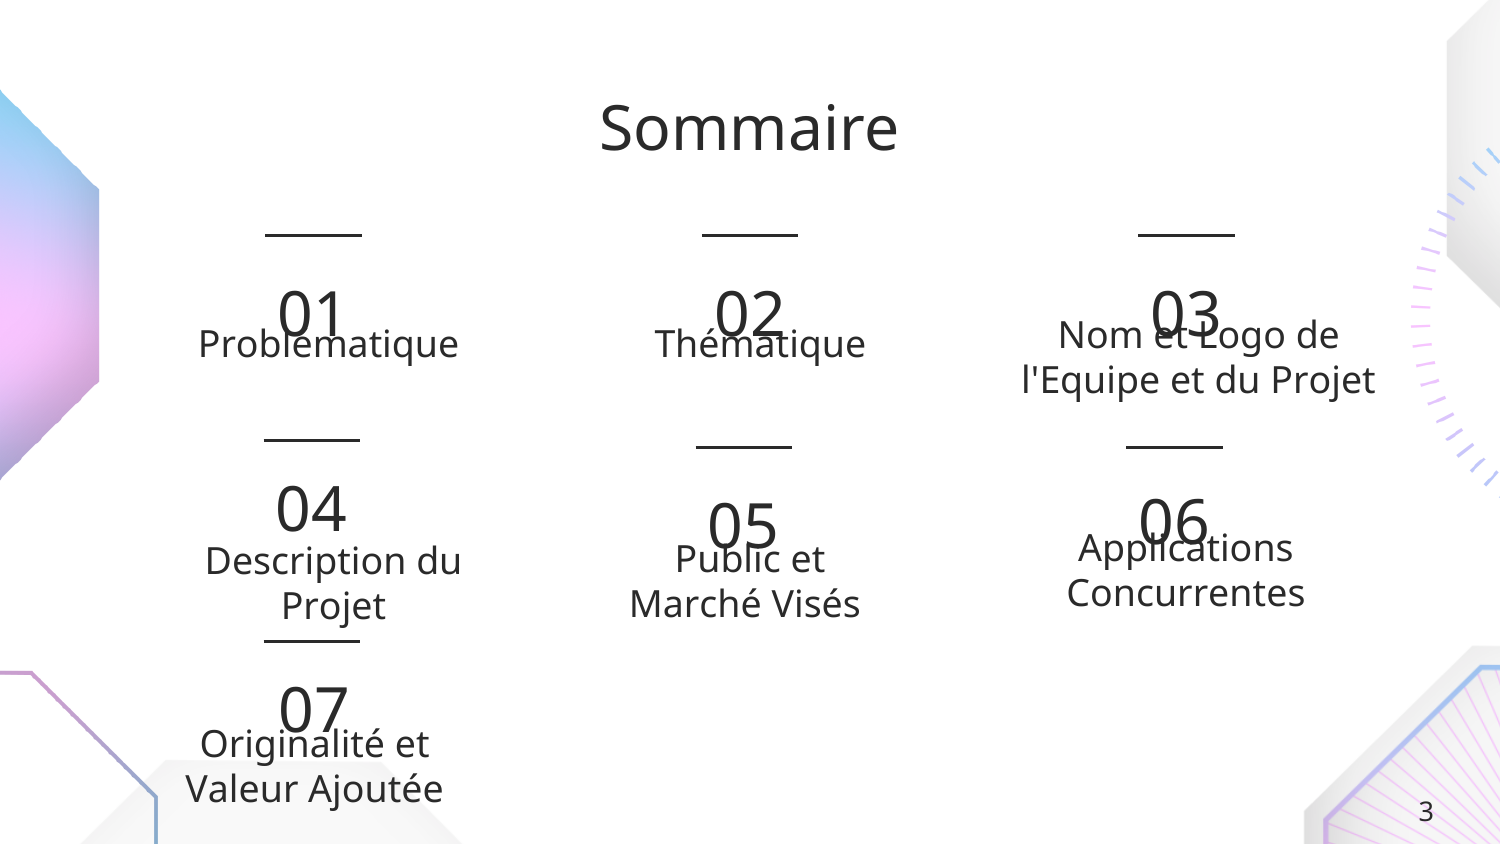

# Sommaire
Problématique
01
Thématique
02
03
Nom et Logo de l'Equipe et du Projet
04
06
05
Applications Concurrentes
Public et Marché Visés
Description du Projet
07
Originalité et Valeur Ajoutée